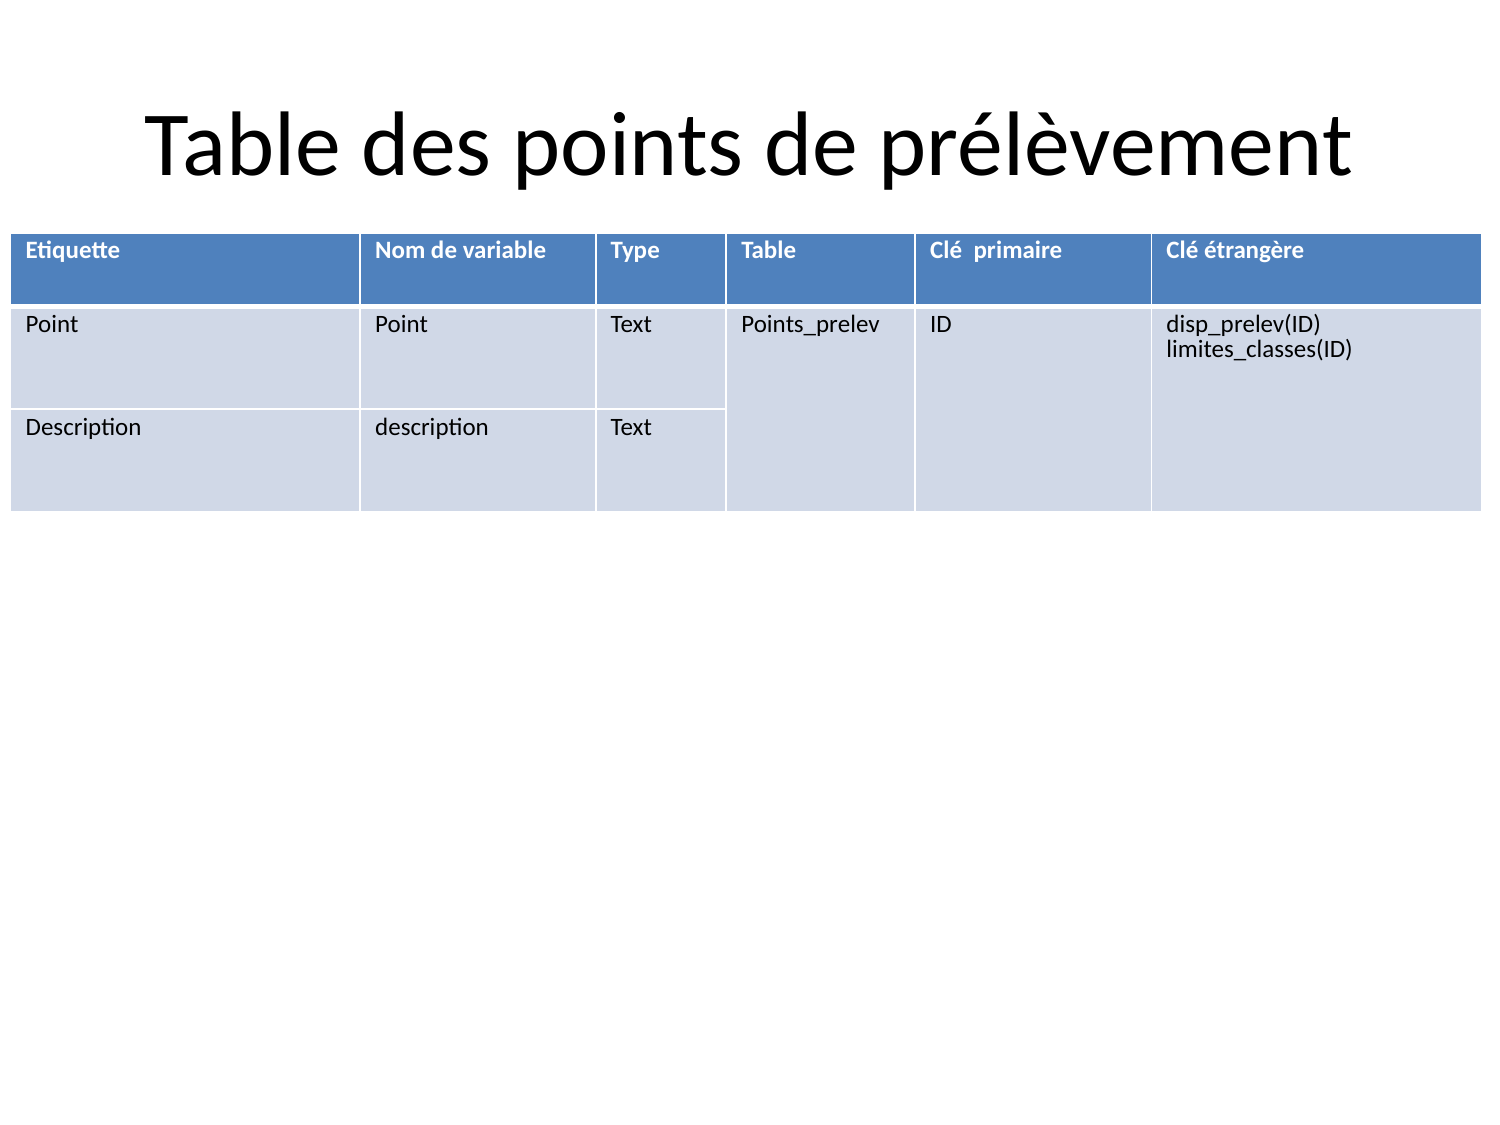

Table des points de prélèvement
| Etiquette | Nom de variable | Type | Table | Clé primaire | Clé étrangère |
| --- | --- | --- | --- | --- | --- |
| Point | Point | Text | Points\_prelev | ID | disp\_prelev(ID) limites\_classes(ID) |
| Description | description | Text | | | |